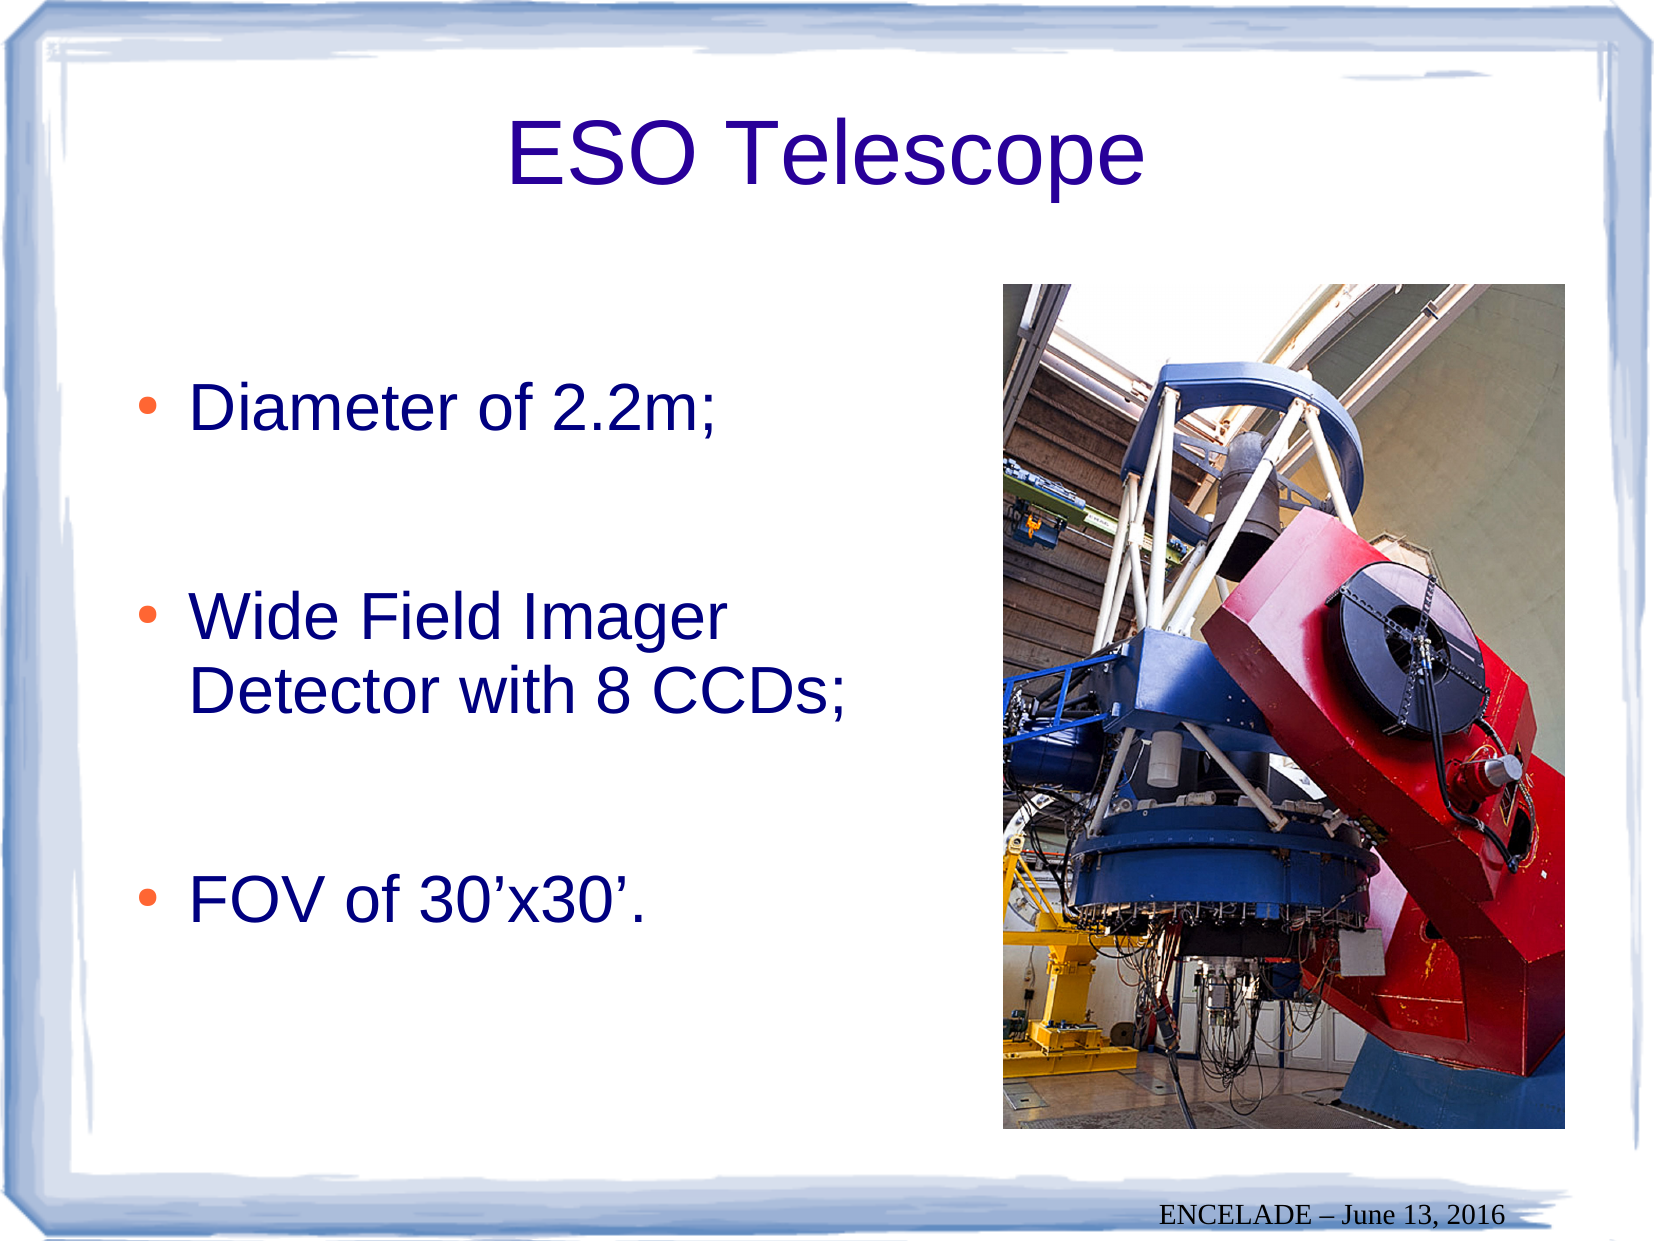

# ESO Telescope
Diameter of 2.2m;
Wide Field Imager Detector with 8 CCDs;
FOV of 30’x30’.